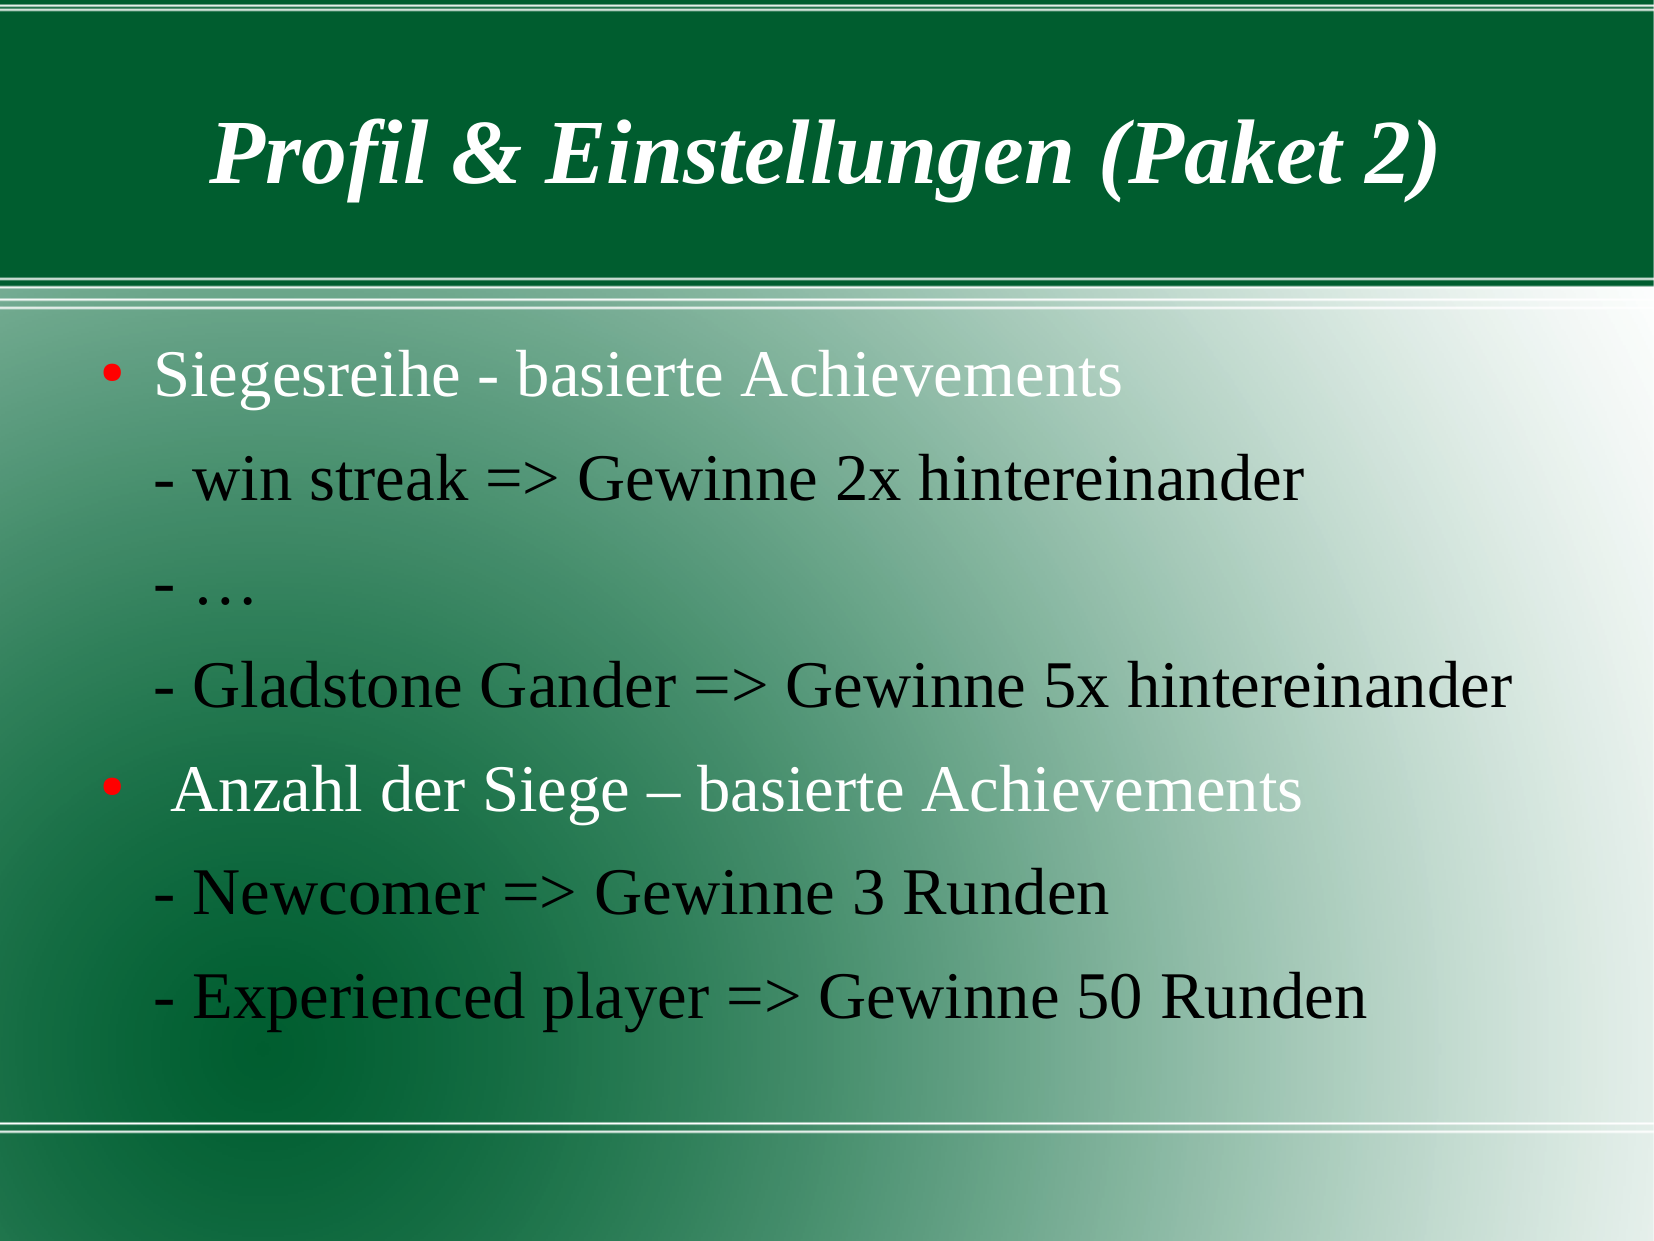

# Profil & Einstellungen (Paket 2)
Siegesreihe - basierte Achievements
- win streak => Gewinne 2x hintereinander
- …
- Gladstone Gander => Gewinne 5x hintereinander
 Anzahl der Siege – basierte Achievements
- Newcomer => Gewinne 3 Runden
- Experienced player => Gewinne 50 Runden